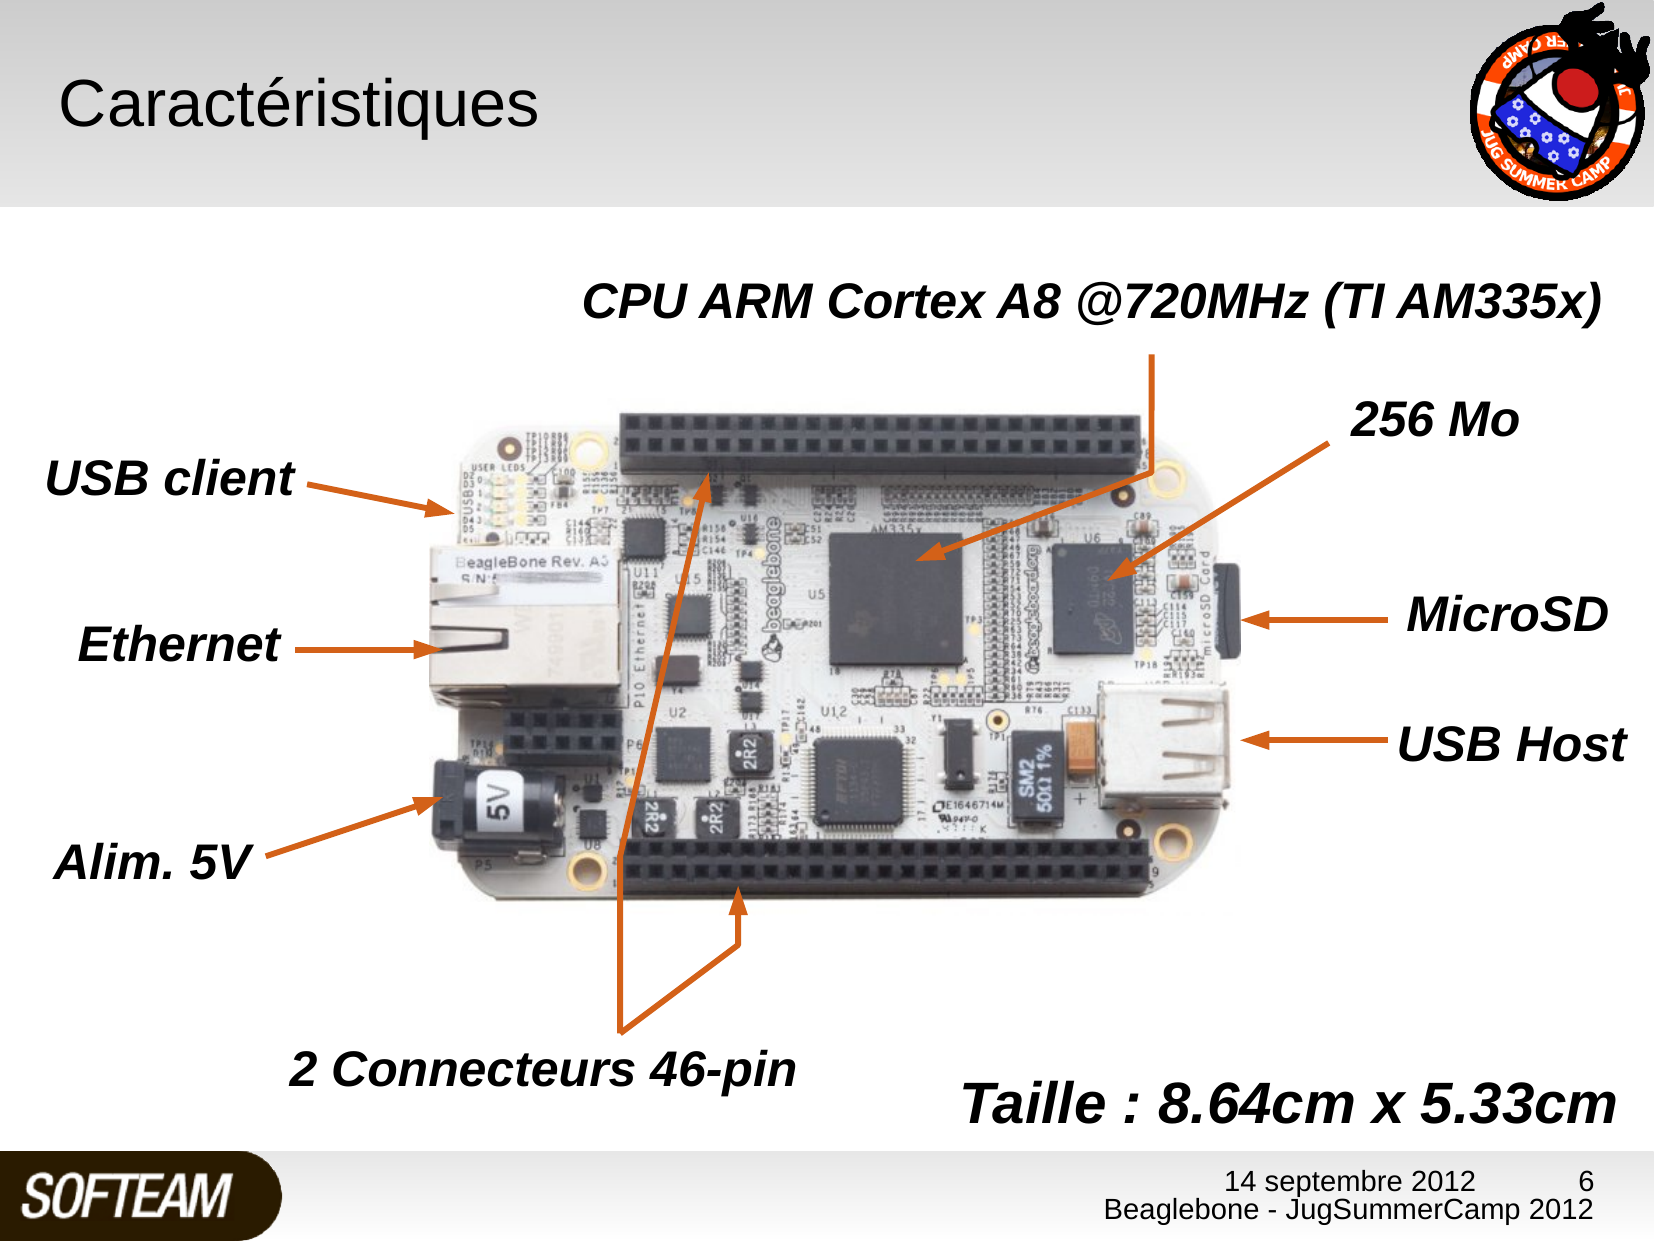

# Caractéristiques
CPU ARM Cortex A8 @720MHz (TI AM335x)
256 Mo
USB client
MicroSD
Ethernet
USB Host
Alim. 5V
2 Connecteurs 46-pin
Taille : 8.64cm x 5.33cm
14 septembre 2012
6
Beaglebone - JugSummerCamp 2012